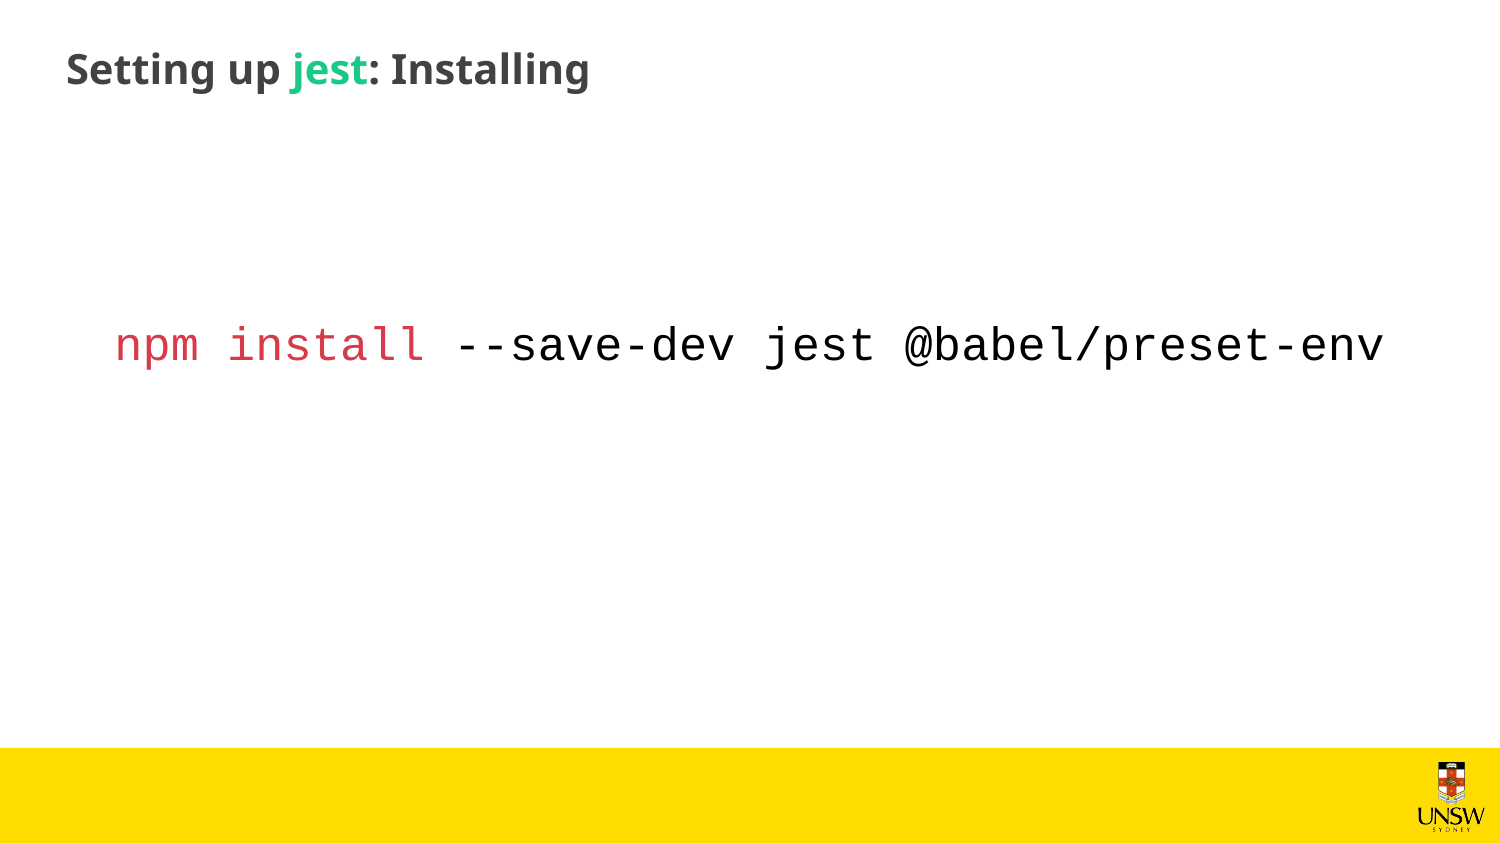

Setting up jest: Installing
npm install --save-dev jest @babel/preset-env